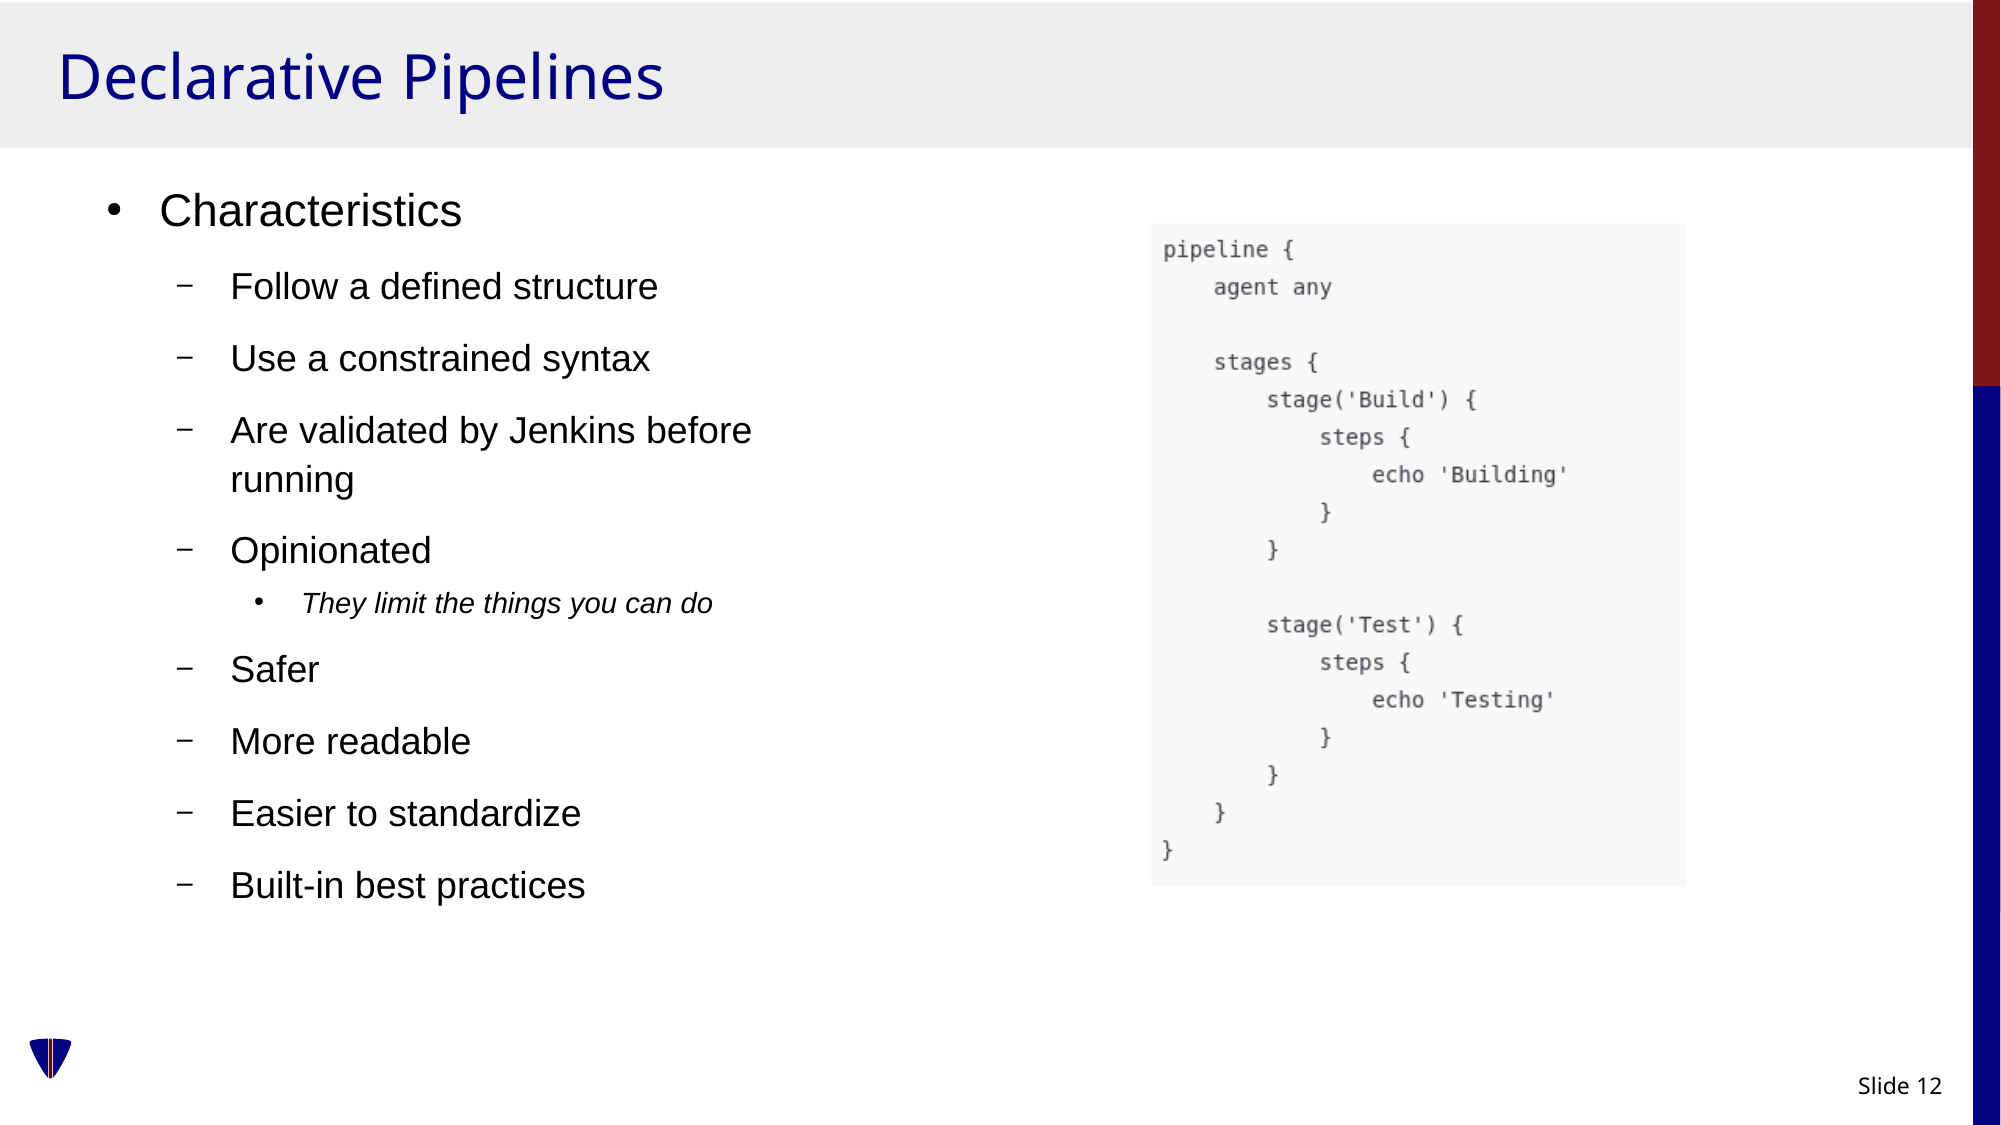

# Declarative Pipelines
Characteristics
Follow a defined structure
Use a constrained syntax
Are validated by Jenkins before running
Opinionated
They limit the things you can do
Safer
More readable
Easier to standardize
Built-in best practices